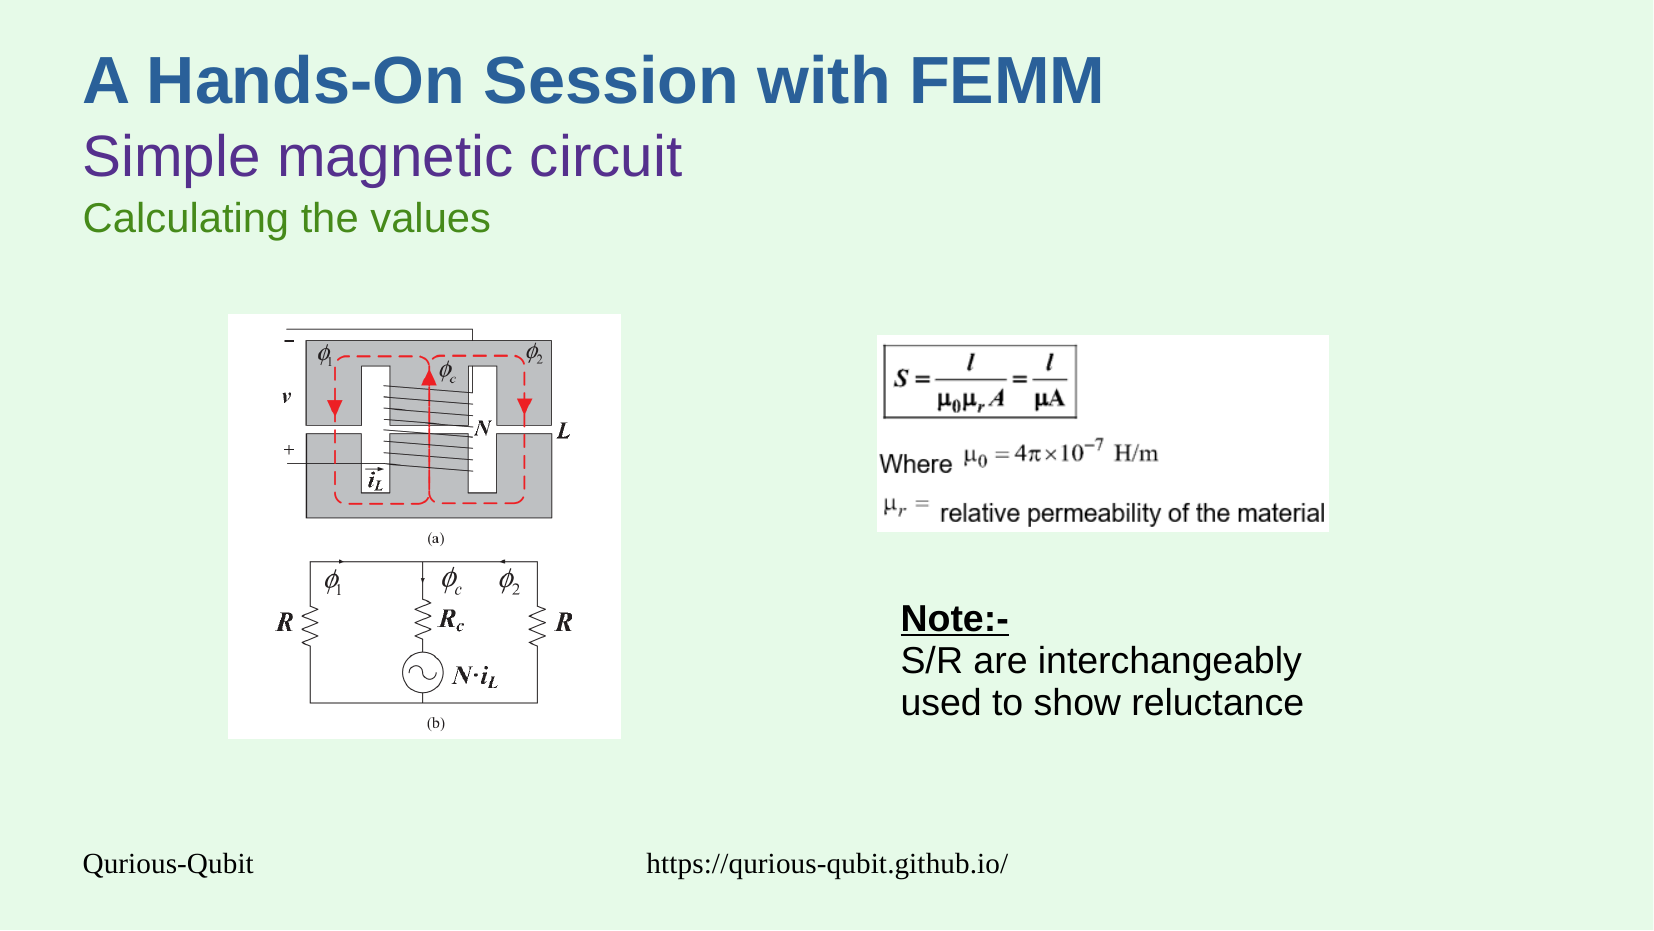

# A Hands-On Session with FEMM
Simple magnetic circuit
Calculating the values
Note:-
S/R are interchangeably used to show reluctance
Qurious-Qubit
https://qurious-qubit.github.io/